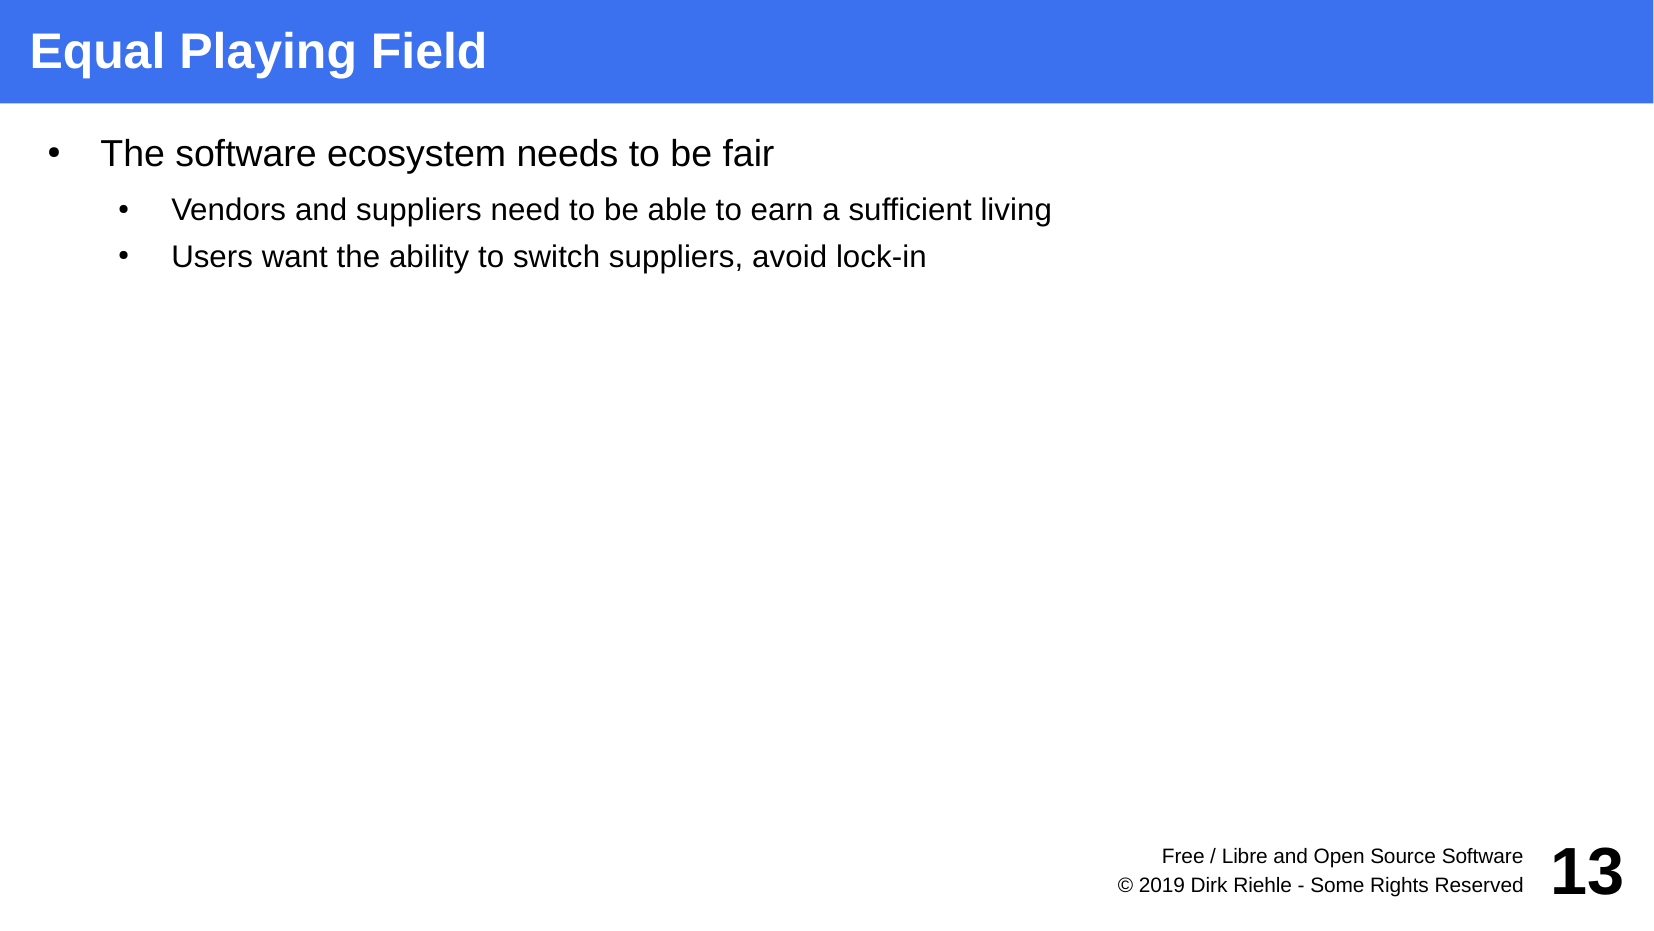

# Equal Playing Field
The software ecosystem needs to be fair
Vendors and suppliers need to be able to earn a sufficient living
Users want the ability to switch suppliers, avoid lock-in
Free / Libre and Open Source Software
13
© 2019 Dirk Riehle - Some Rights Reserved